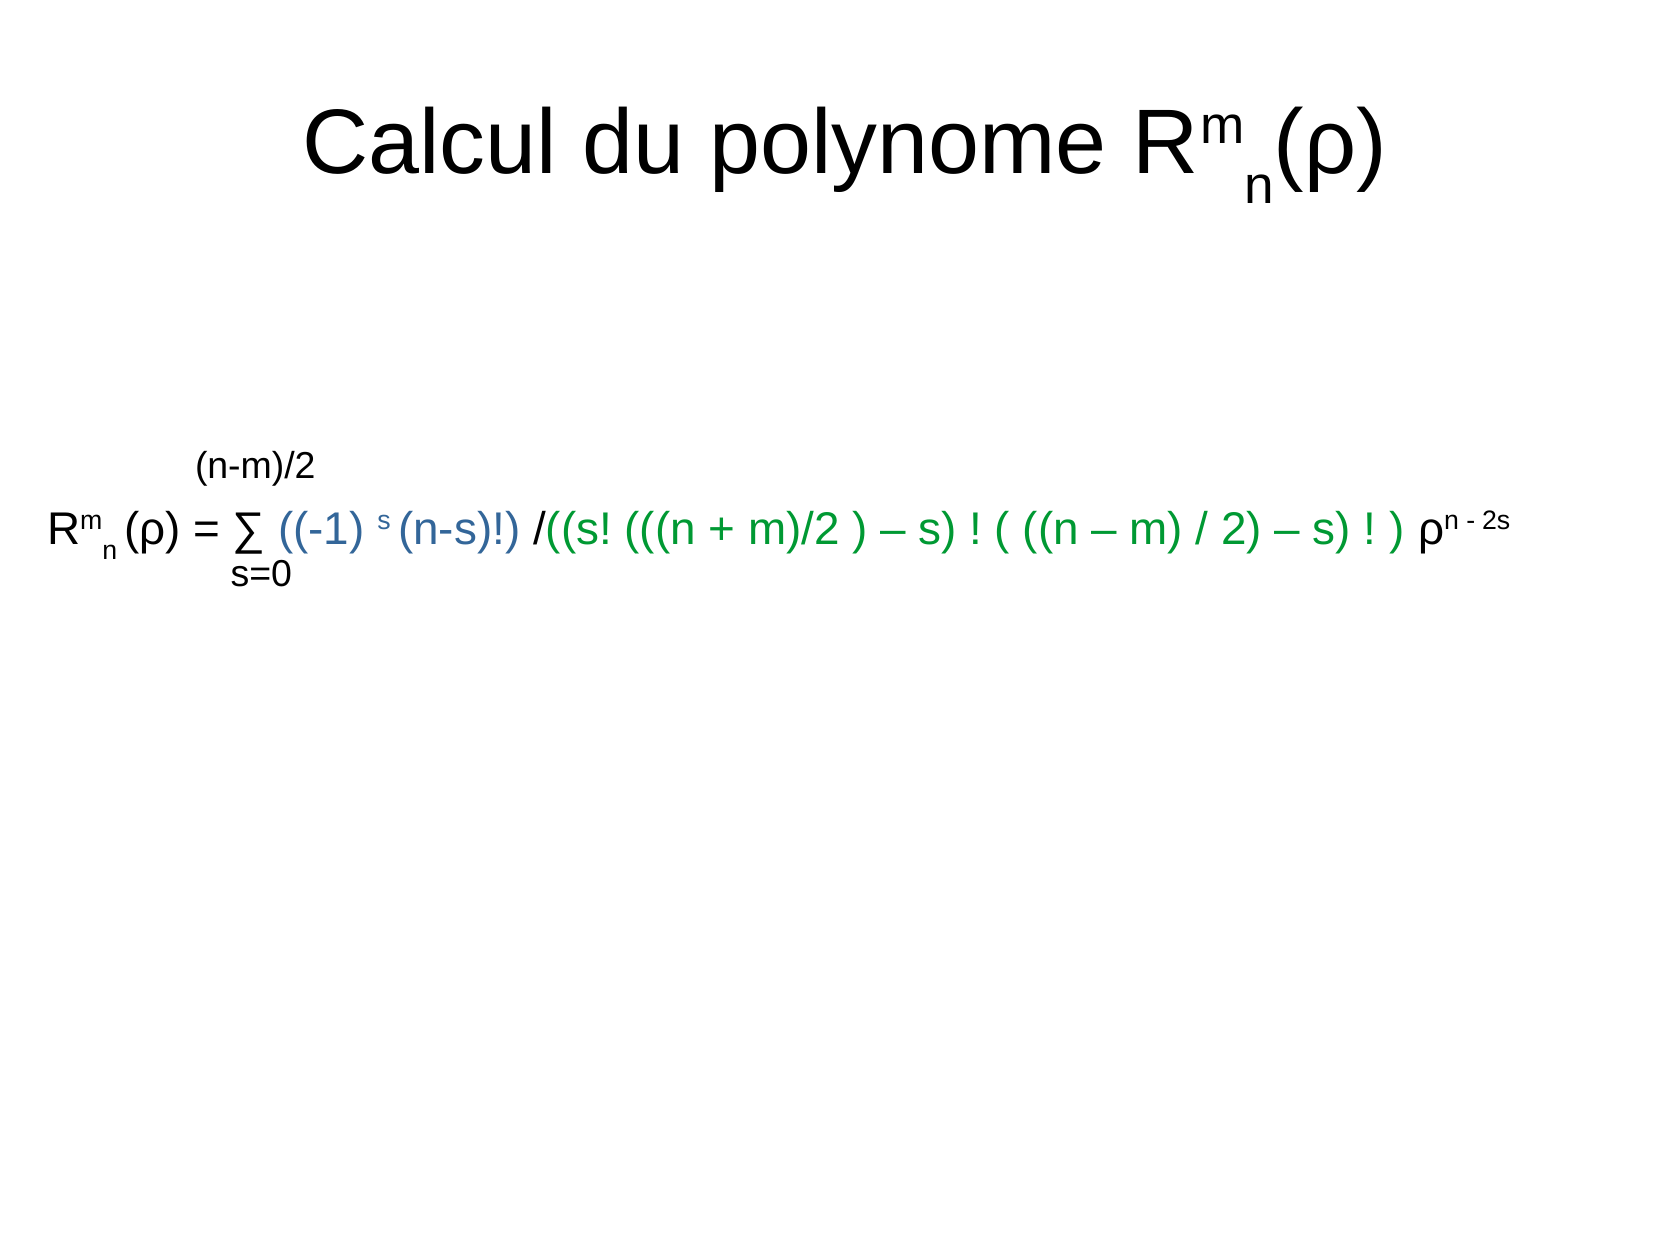

# Calcul du polynome Rmn(ρ)
(n-m)/2
Rmn (ρ) = ∑ ((-1) s (n-s)!) /((s! (((n + m)/2 ) – s) ! ( ((n – m) / 2) – s) ! ) ρn - 2s
s=0